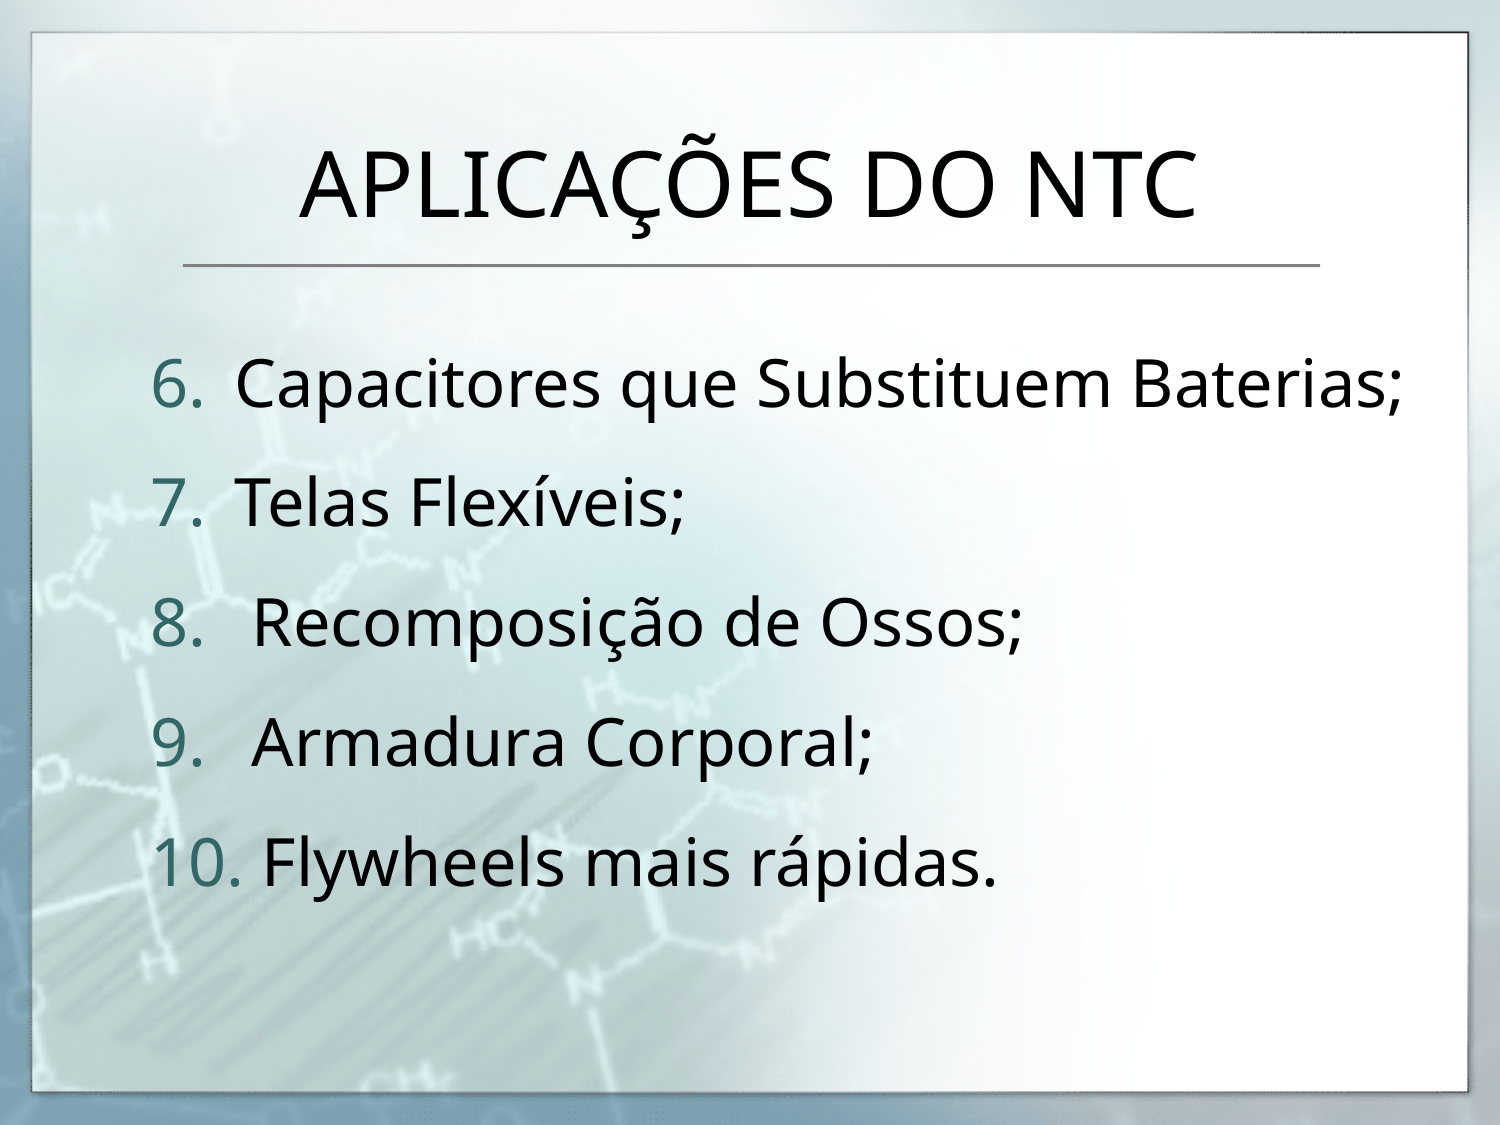

APLICAÇÕES DO NTC
Capacitores que Substituem Baterias;
Telas Flexíveis;
 Recomposição de Ossos;
 Armadura Corporal;
 Flywheels mais rápidas.